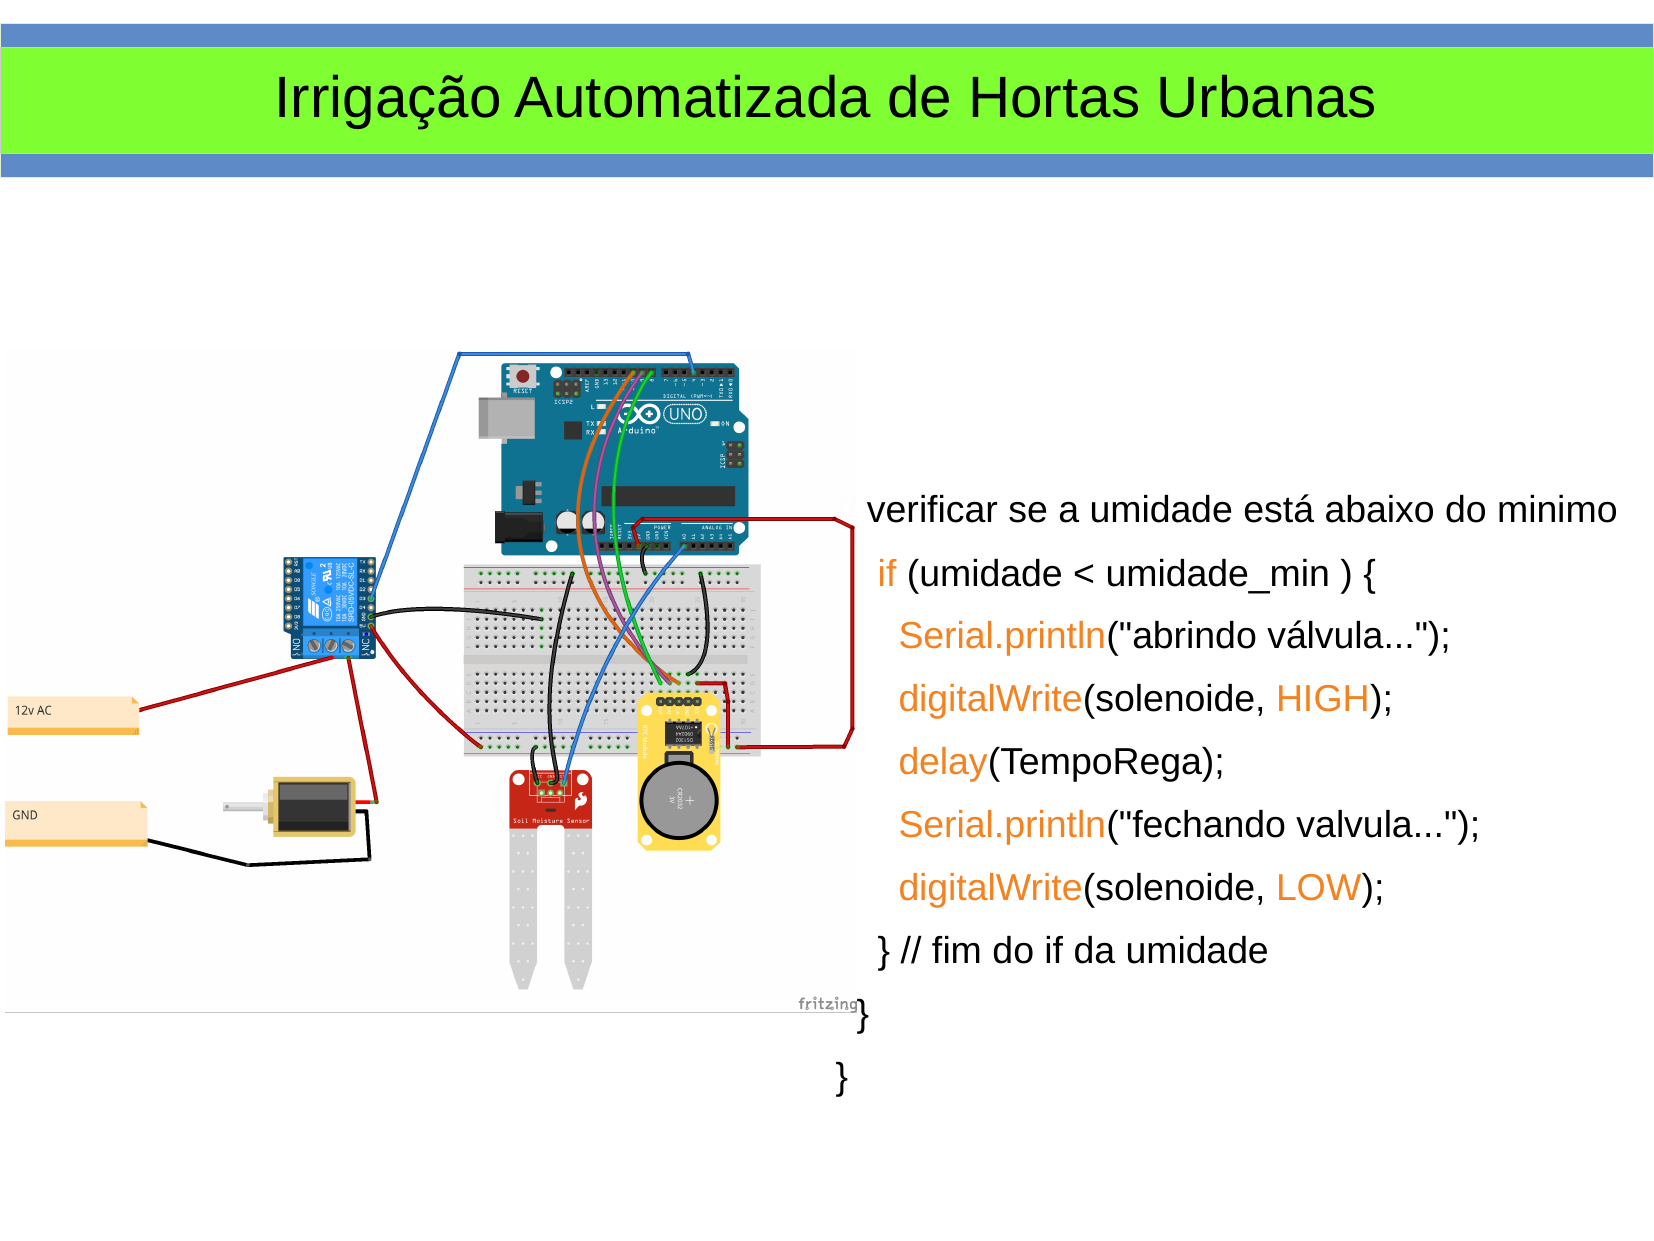

# Irrigação Automatizada de Hortas Urbanas
// verificar se a umidade está abaixo do minimo
 if (umidade < umidade_min ) {
 Serial.println("abrindo válvula...");
 digitalWrite(solenoide, HIGH);
 delay(TempoRega);
 Serial.println("fechando valvula...");
 digitalWrite(solenoide, LOW);
 } // fim do if da umidade
 }
}